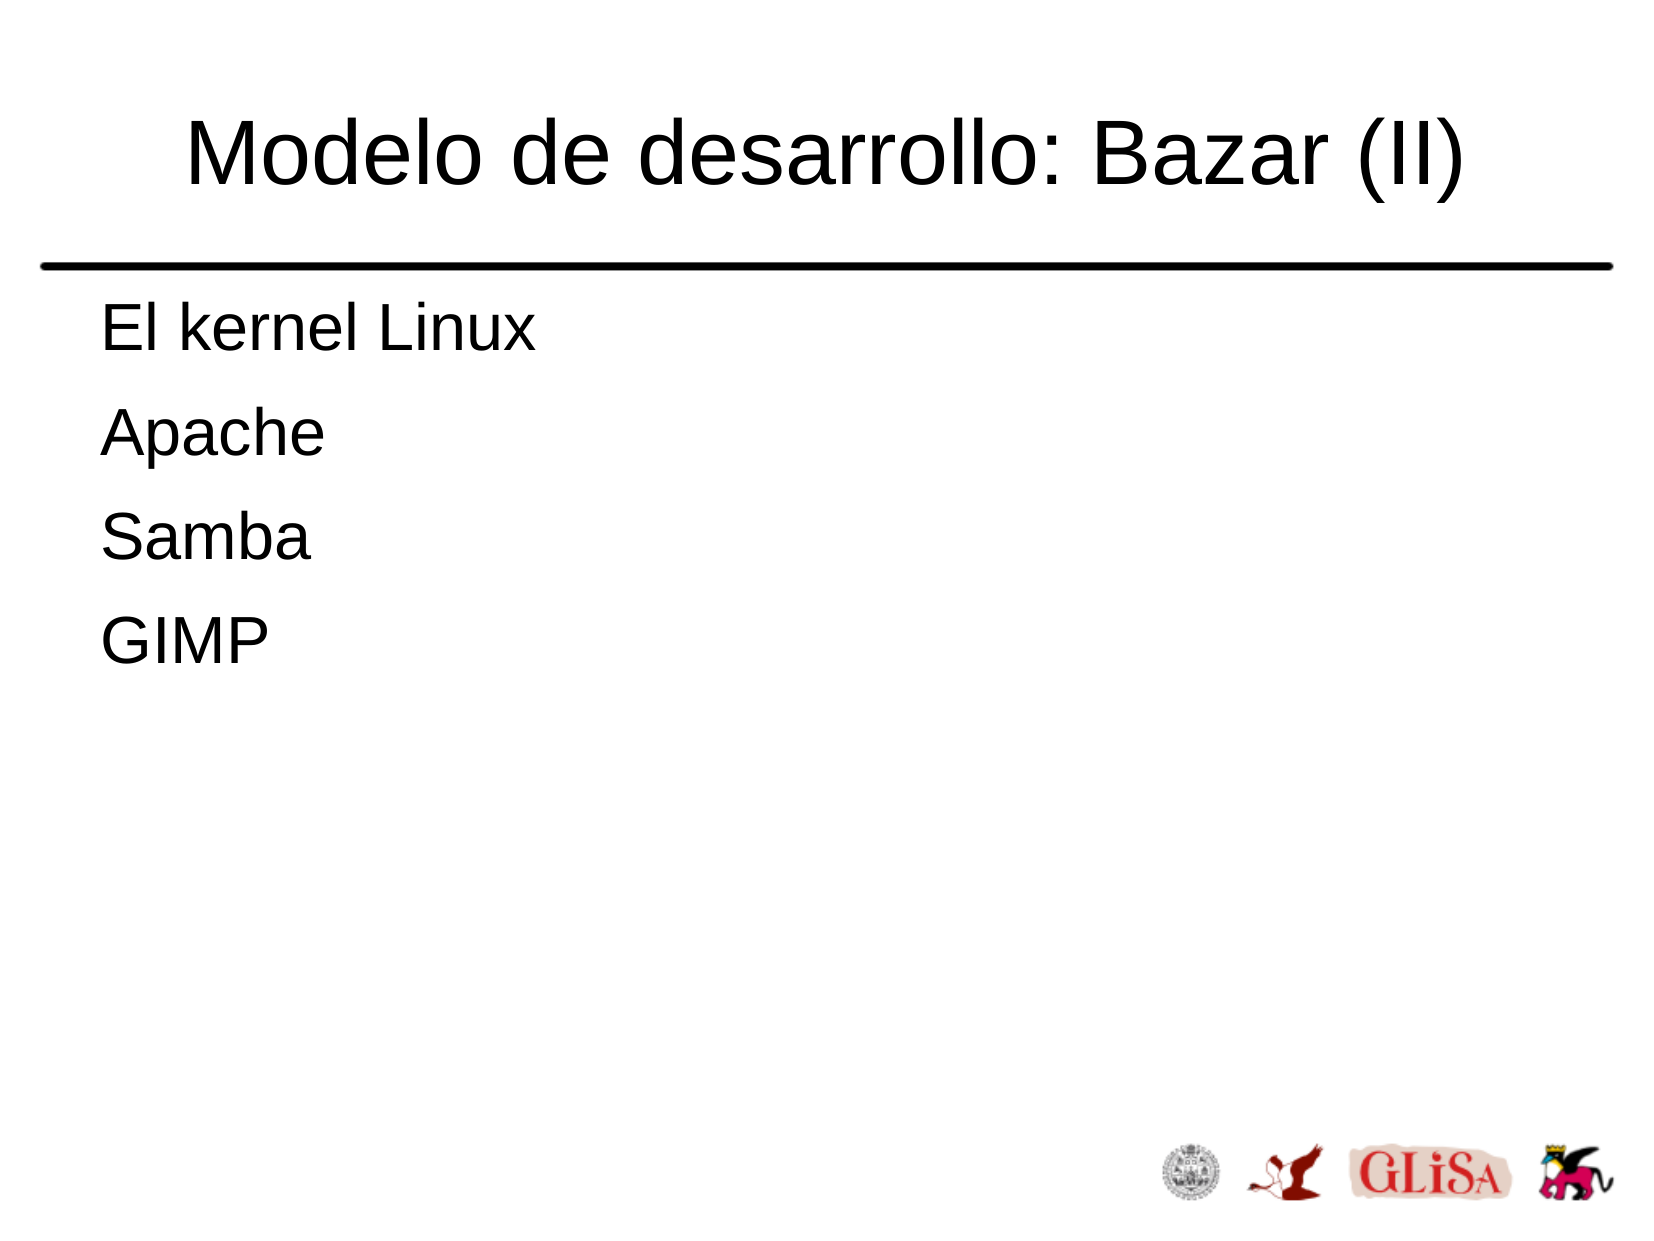

# Modelo de desarrollo: Bazar (II)
El kernel Linux
Apache
Samba
GIMP